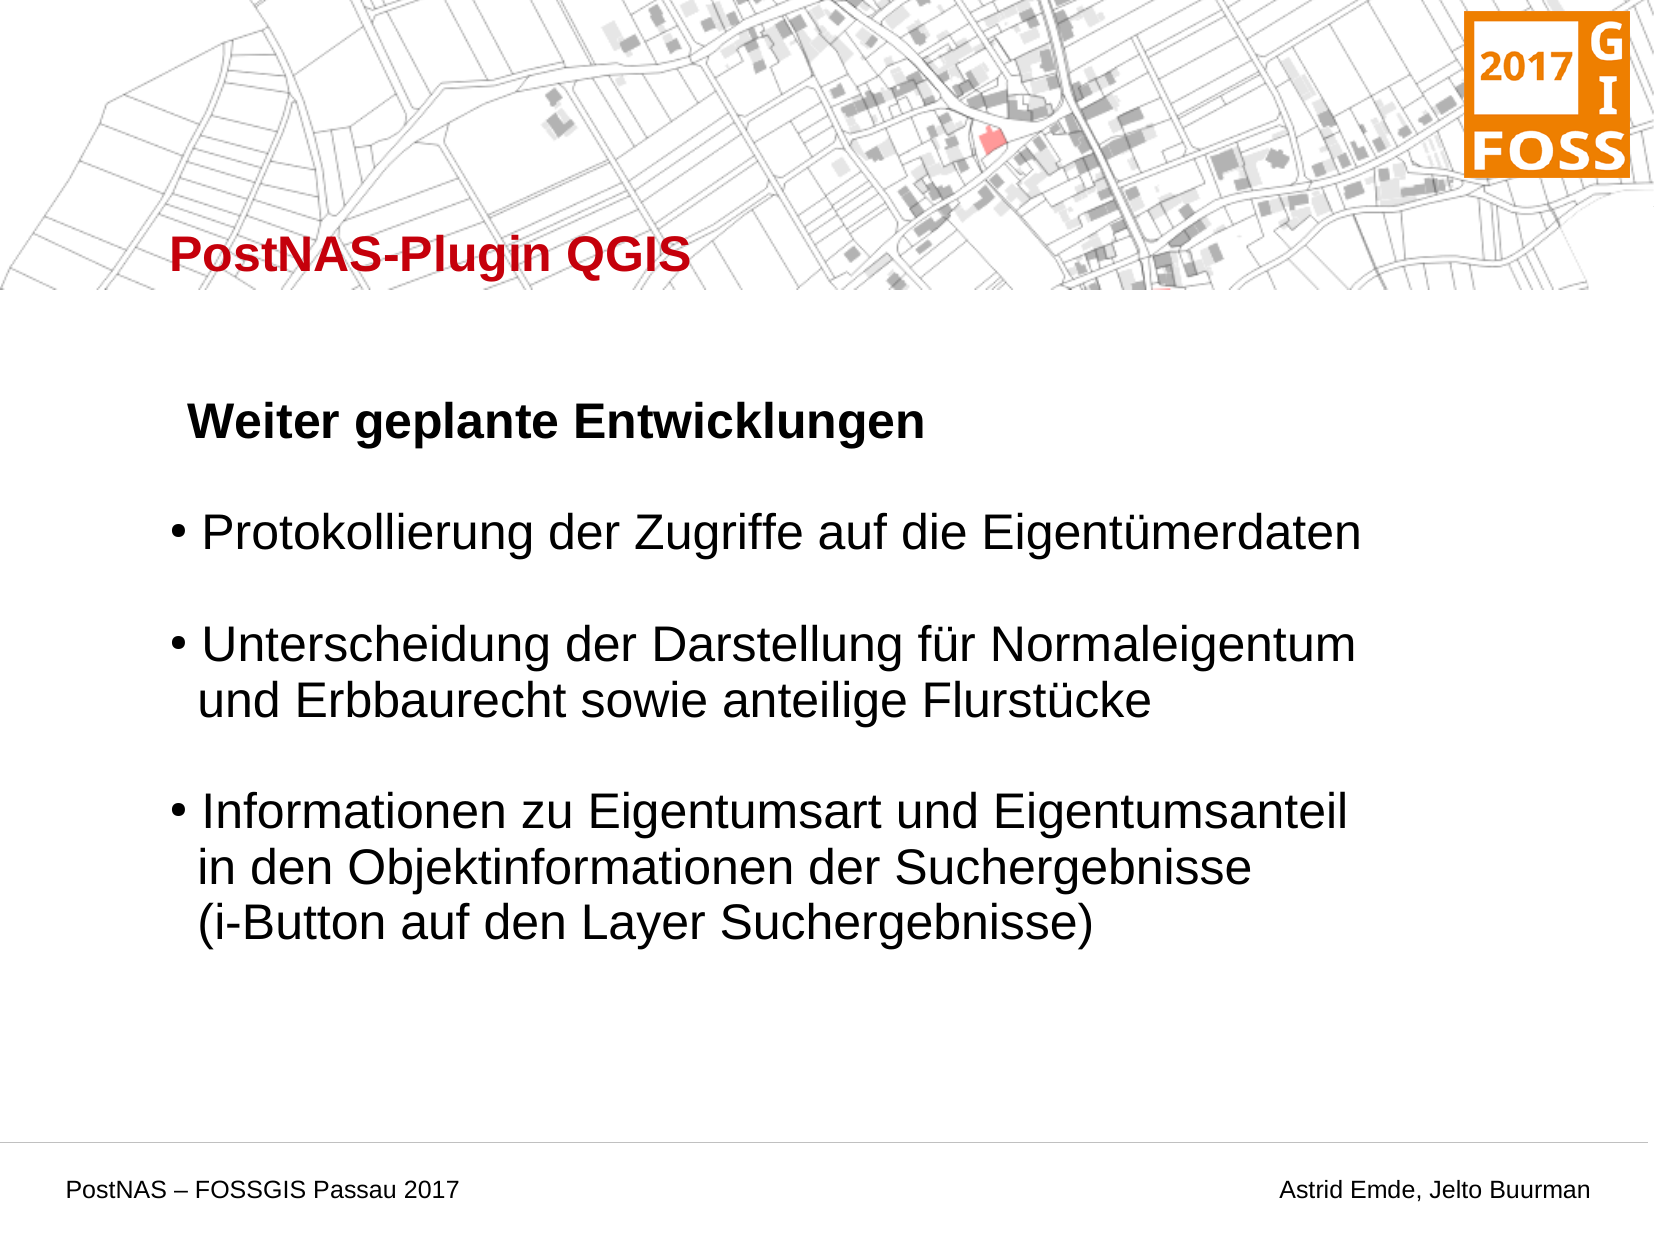

PostNAS-Plugin QGIS
Weiter geplante Entwicklungen
 Protokollierung der Zugriffe auf die Eigentümerdaten
 Unterscheidung der Darstellung für Normaleigentum
 und Erbbaurecht sowie anteilige Flurstücke
 Informationen zu Eigentumsart und Eigentumsanteil
 in den Objektinformationen der Suchergebnisse
 (i-Button auf den Layer Suchergebnisse)